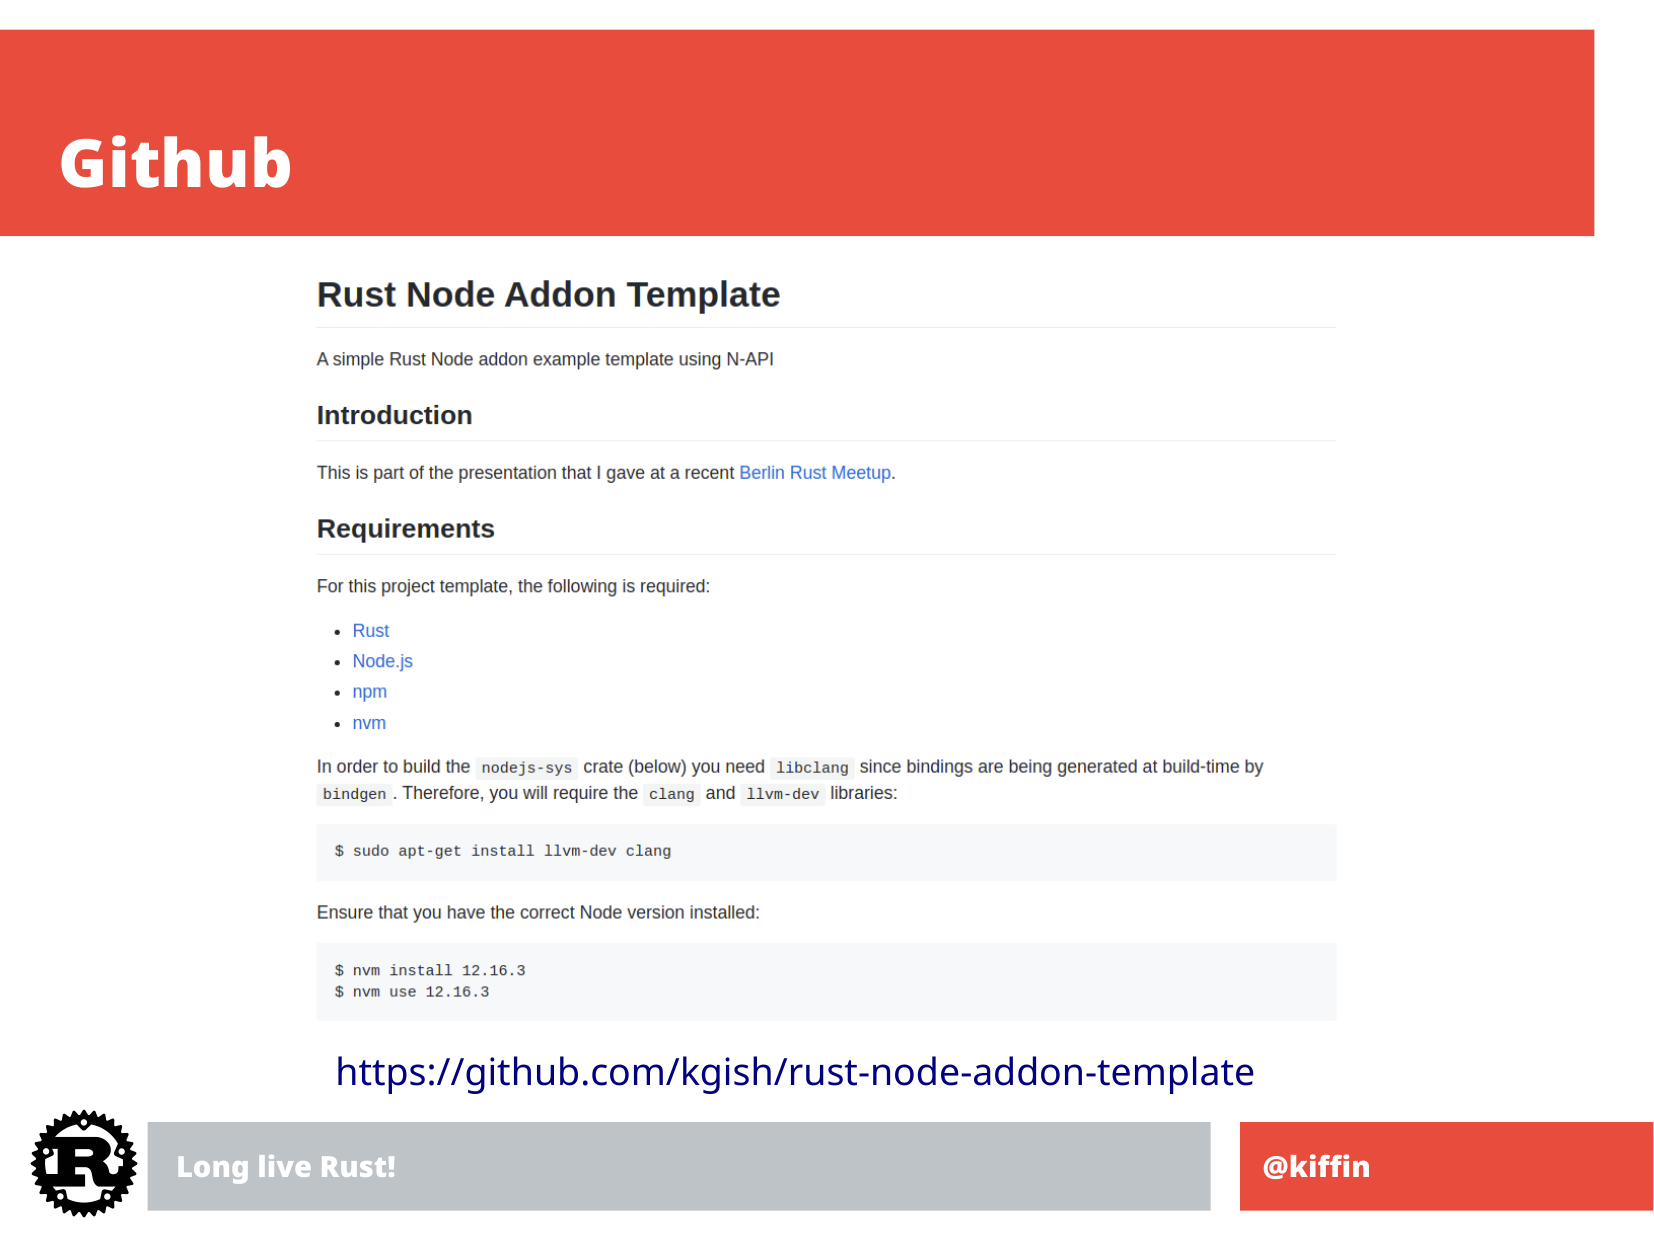

# Github
https://github.com/kgish/rust-node-addon-template
Long live Rust!
@kiffin